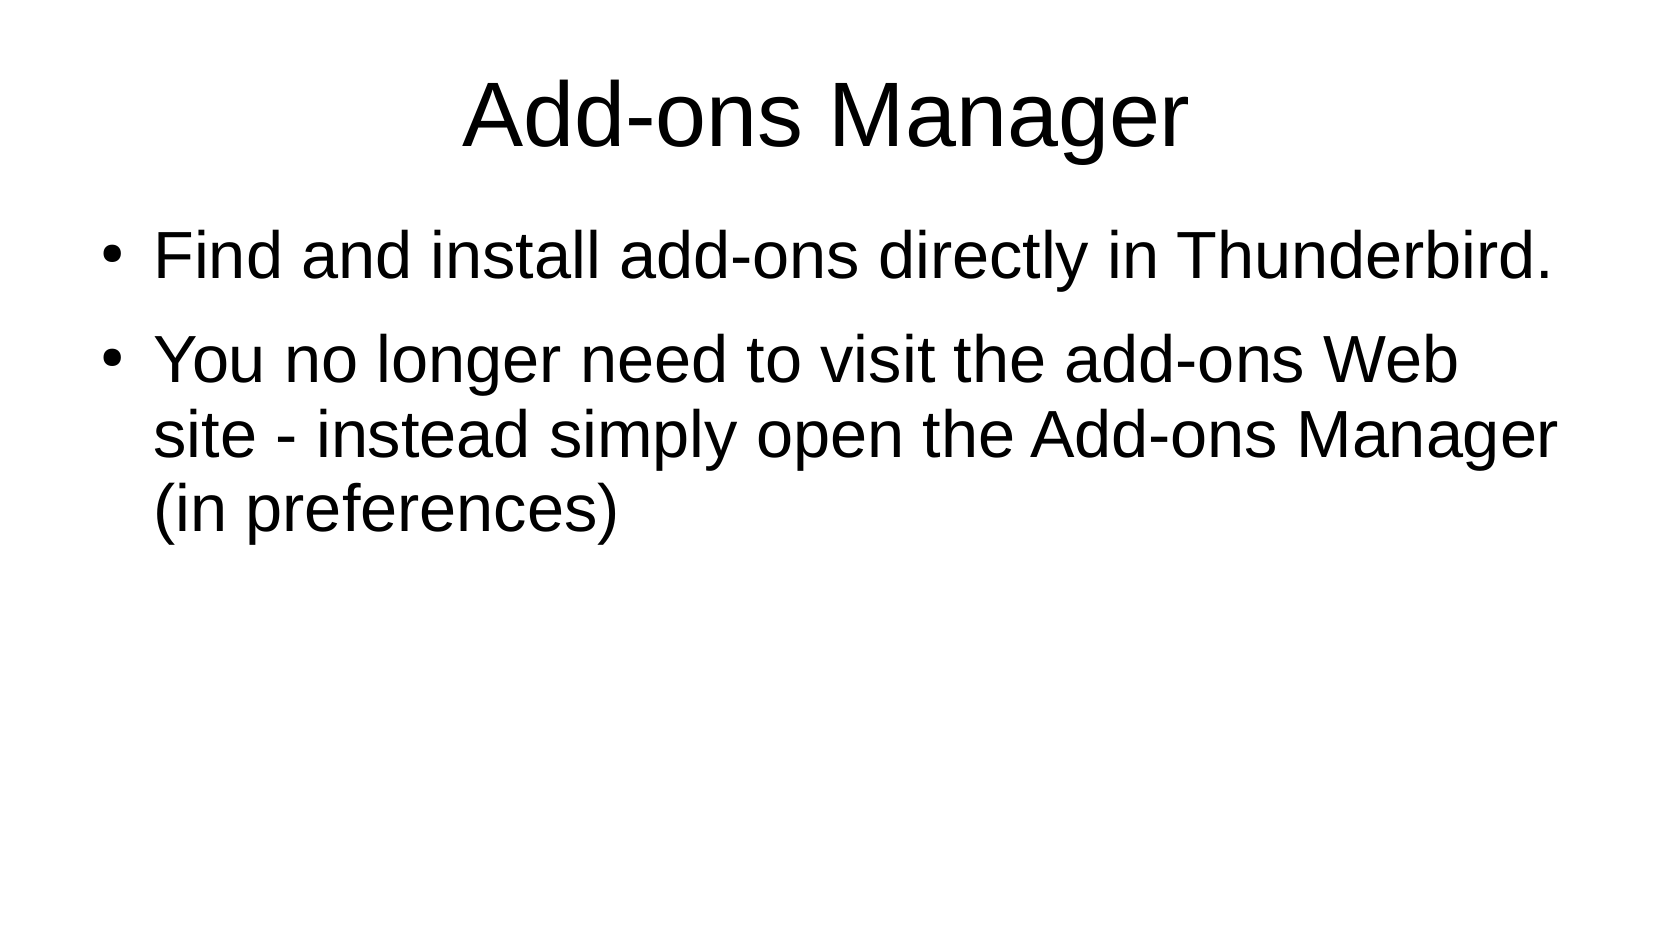

# Add-ons Manager
Find and install add-ons directly in Thunderbird.
You no longer need to visit the add-ons Web site - instead simply open the Add-ons Manager (in preferences)